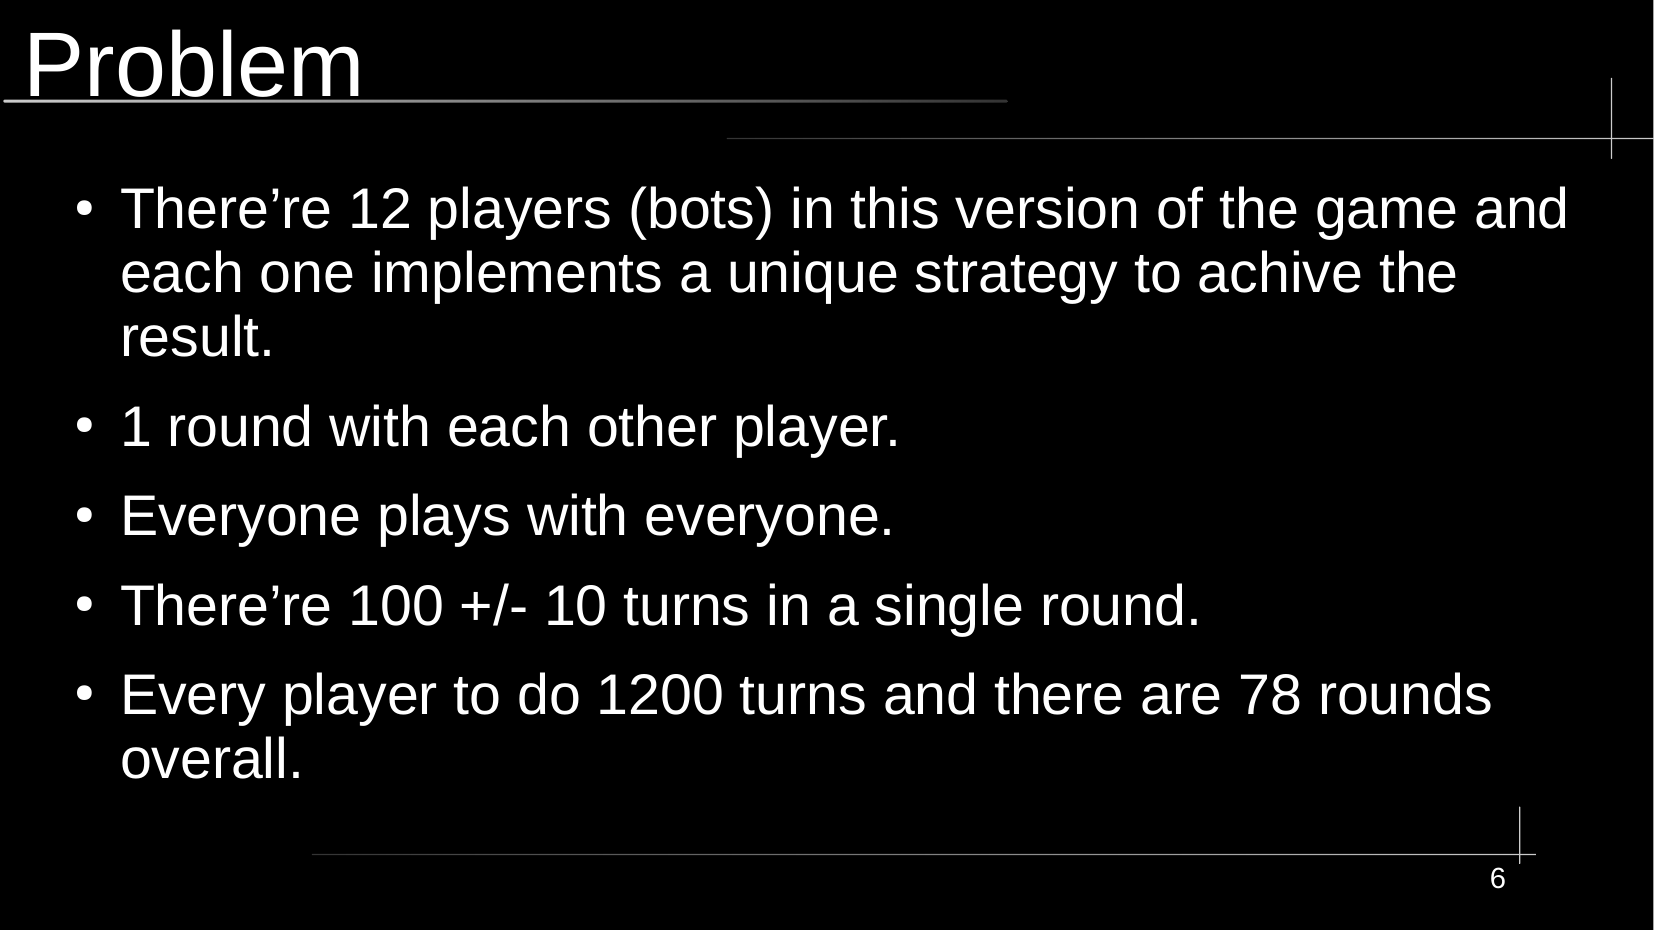

# Problem
There’re 12 players (bots) in this version of the game and each one implements a unique strategy to achive the result.
1 round with each other player.
Everyone plays with everyone.
There’re 100 +/- 10 turns in a single round.
Every player to do 1200 turns and there are 78 rounds overall.
6